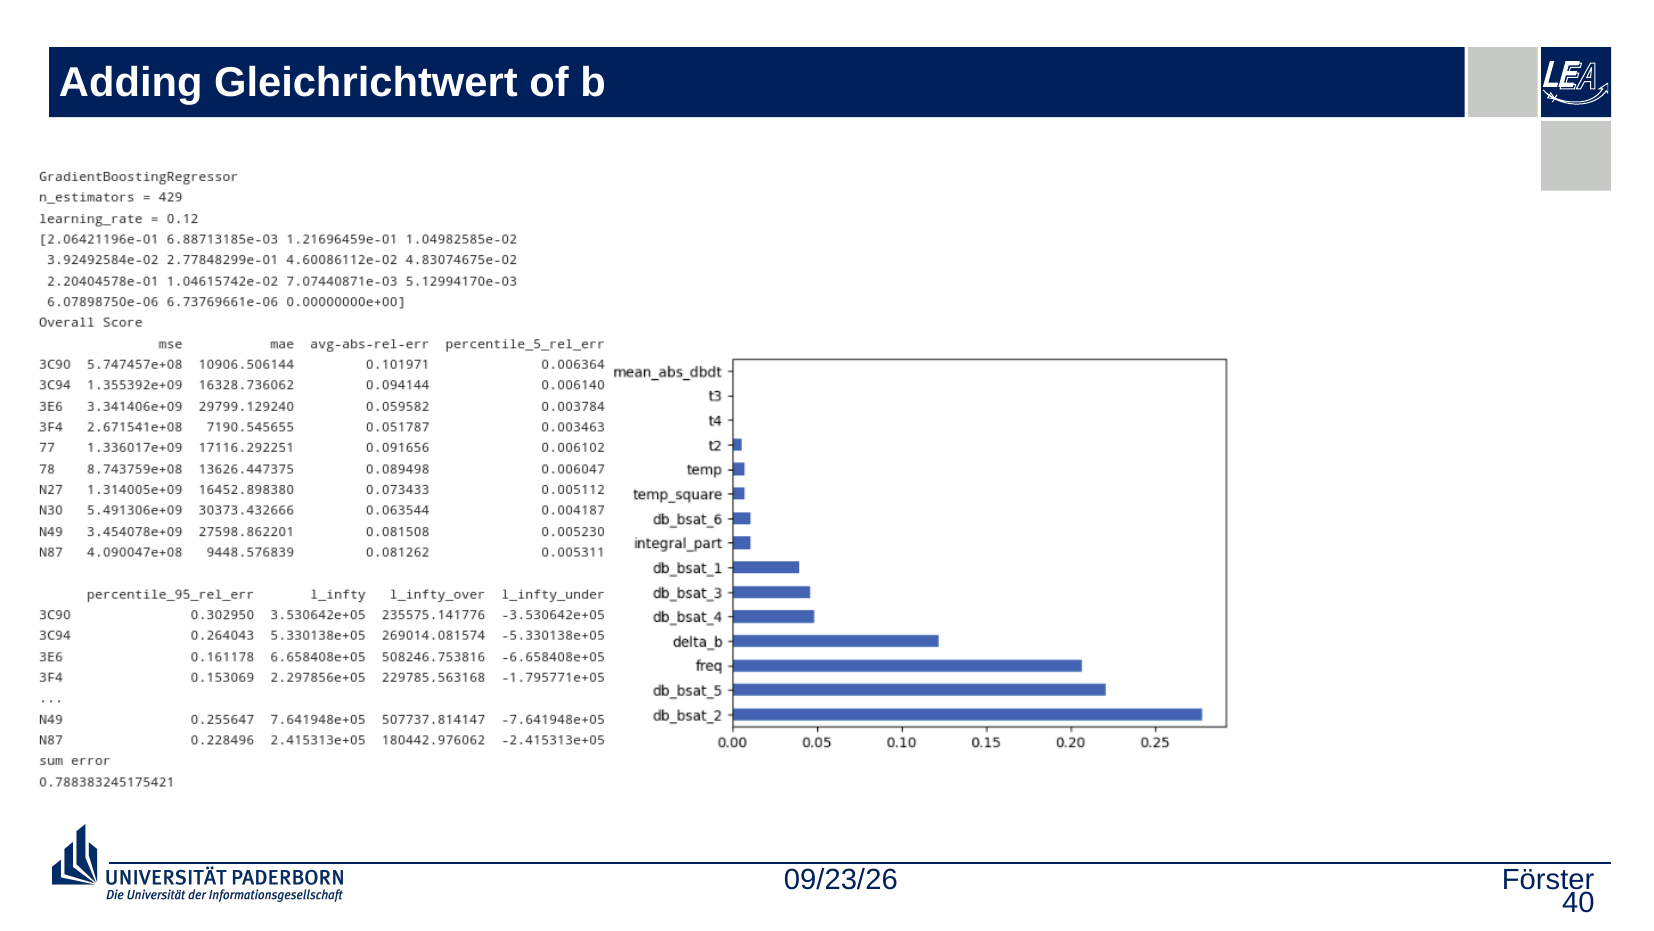

# Adding Gleichrichtwert of b
Förster
40